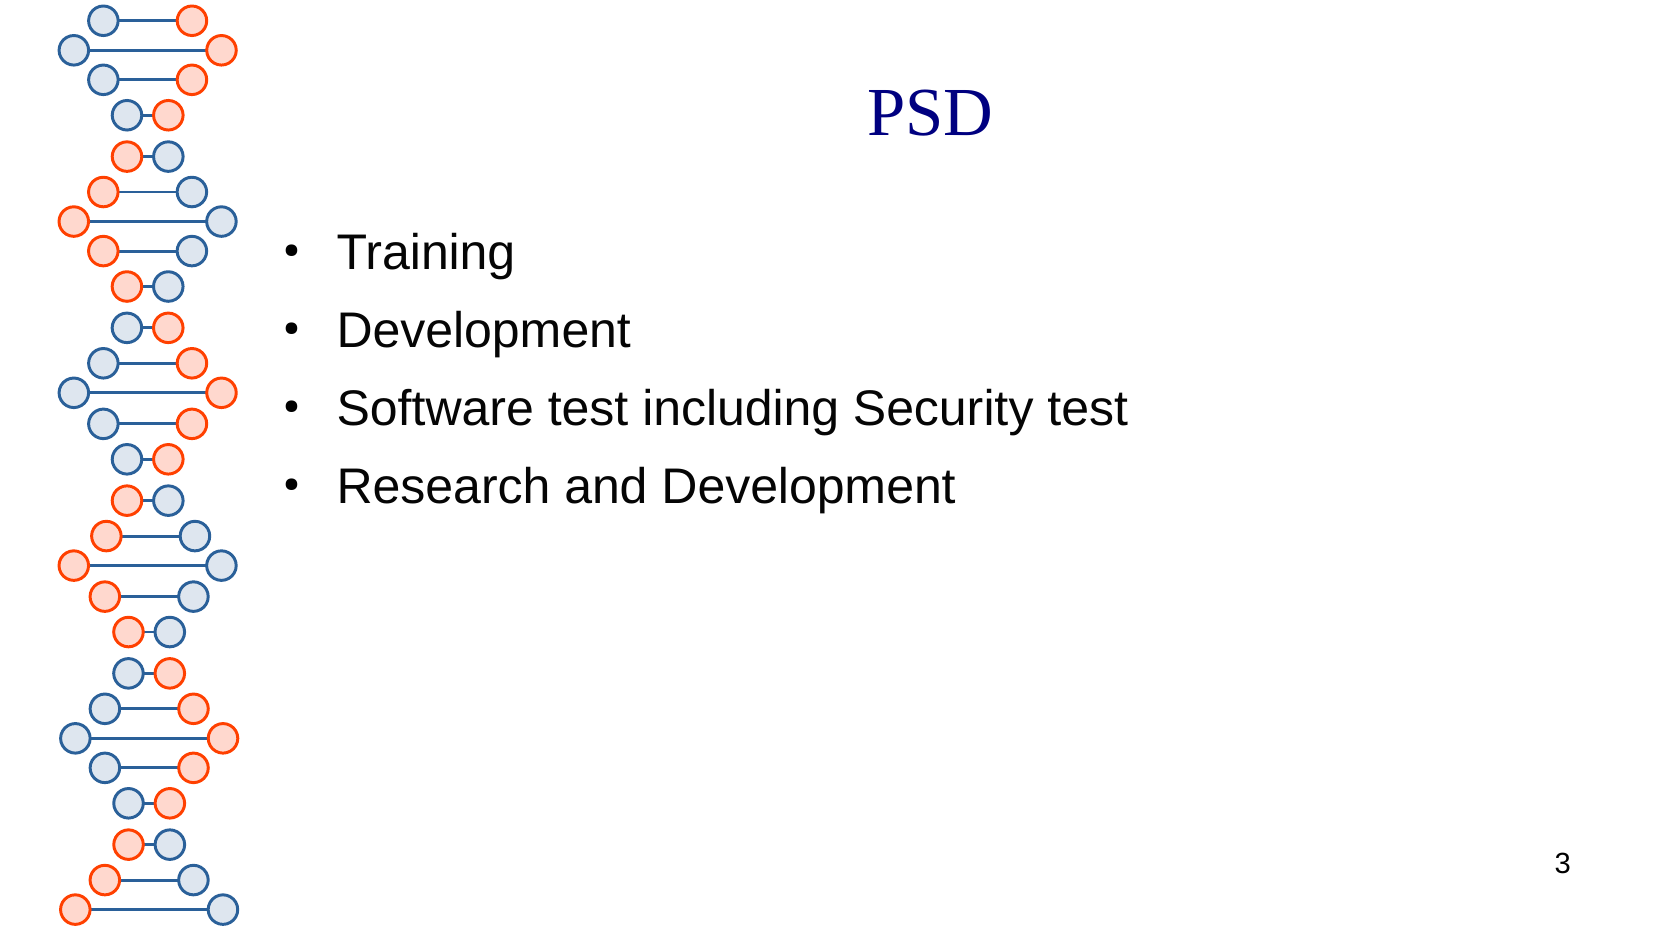

# PSD
Training
Development
Software test including Security test
Research and Development
3